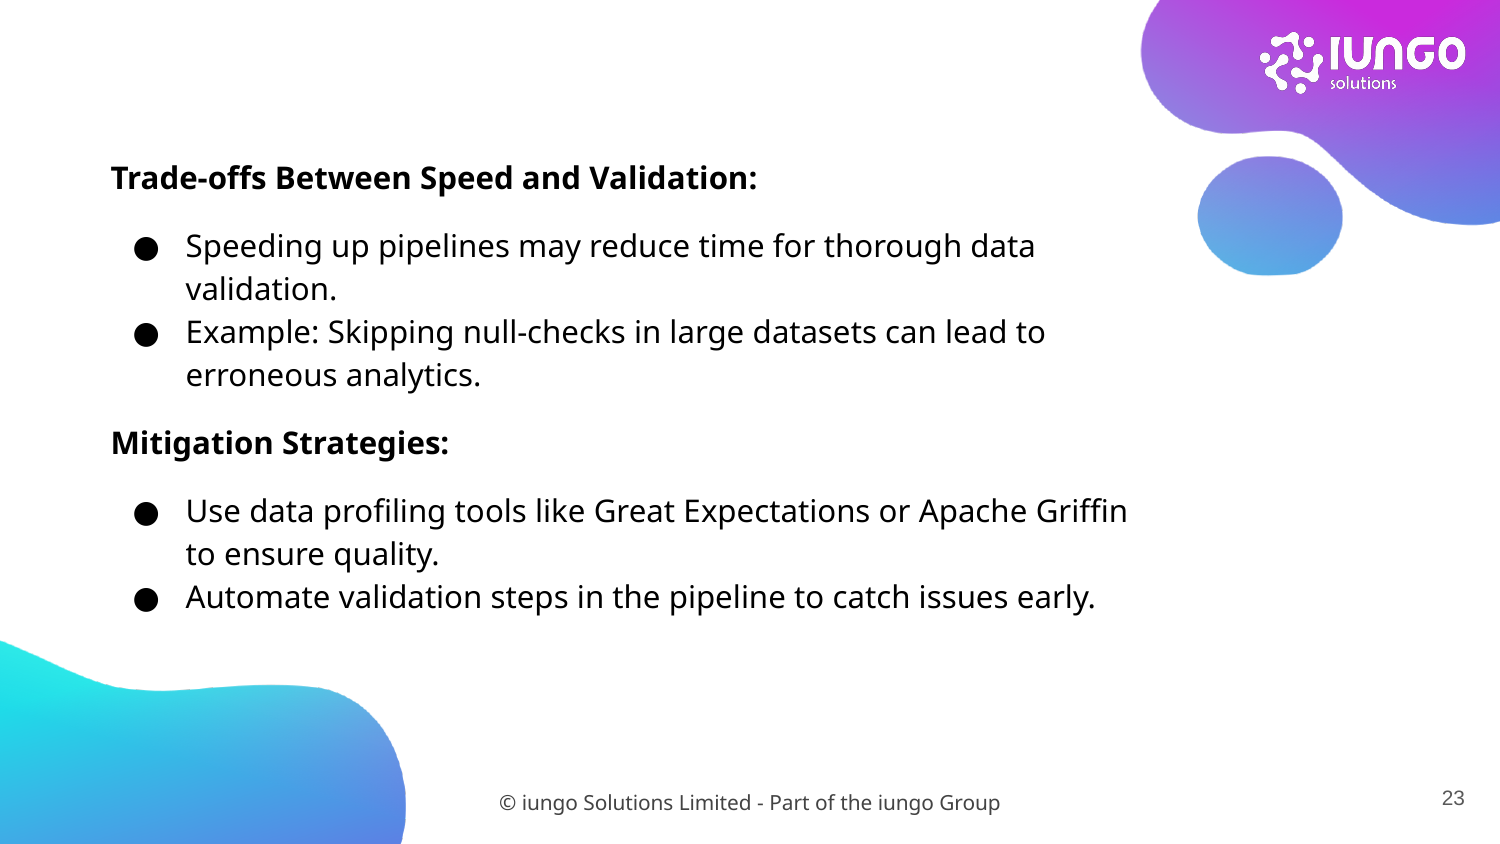

# Trade-offs Between Speed and Validation:
Speeding up pipelines may reduce time for thorough data validation.
Example: Skipping null-checks in large datasets can lead to erroneous analytics.
Mitigation Strategies:
Use data profiling tools like Great Expectations or Apache Griffin to ensure quality.
Automate validation steps in the pipeline to catch issues early.